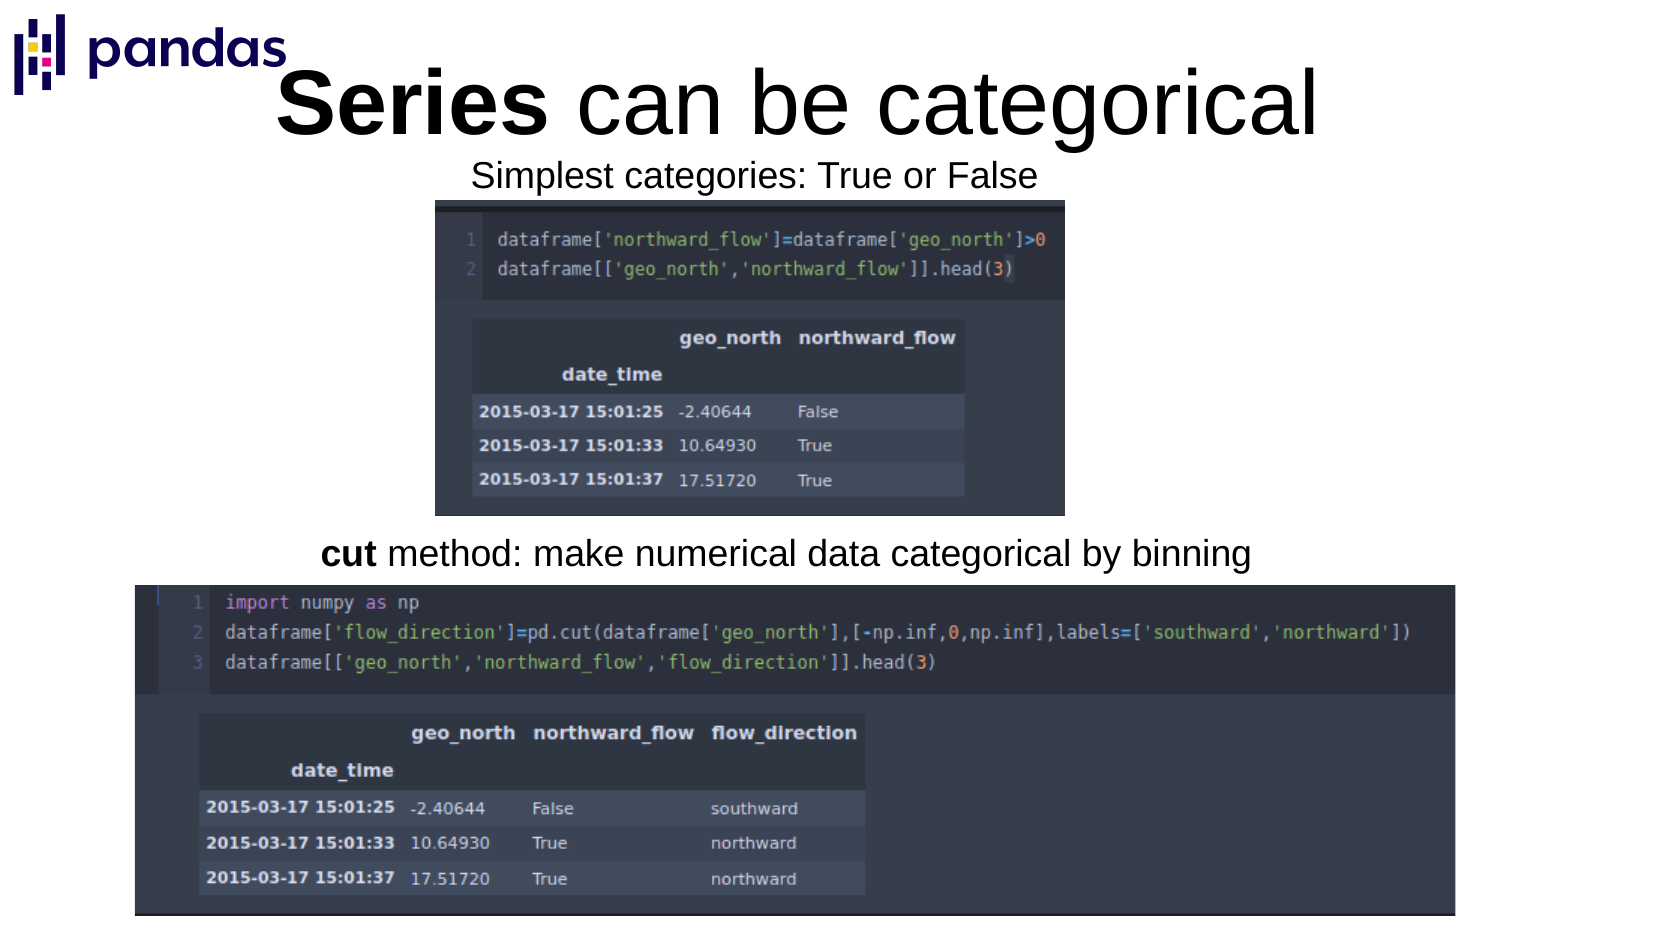

# Series can be categorical
Simplest categories: True or False
cut method: make numerical data categorical by binning